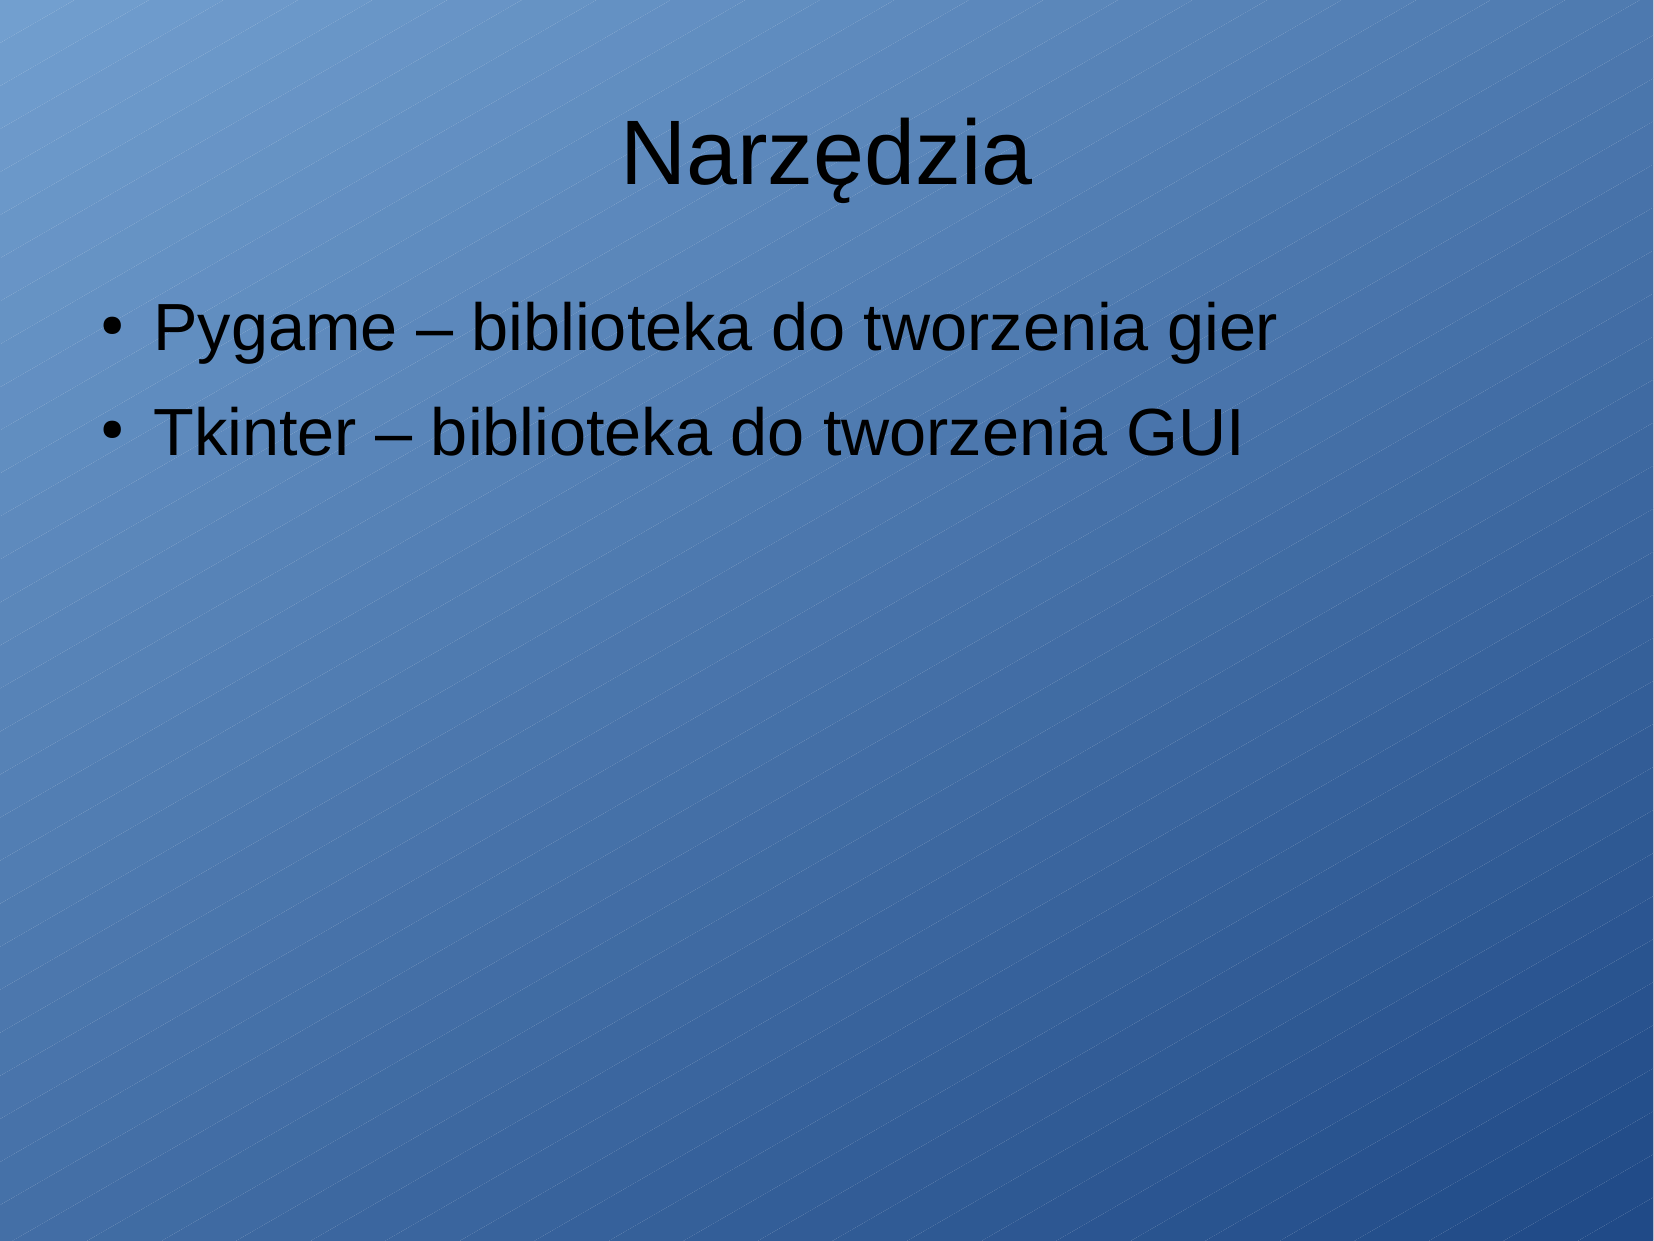

# Narzędzia
Pygame – biblioteka do tworzenia gier
Tkinter – biblioteka do tworzenia GUI